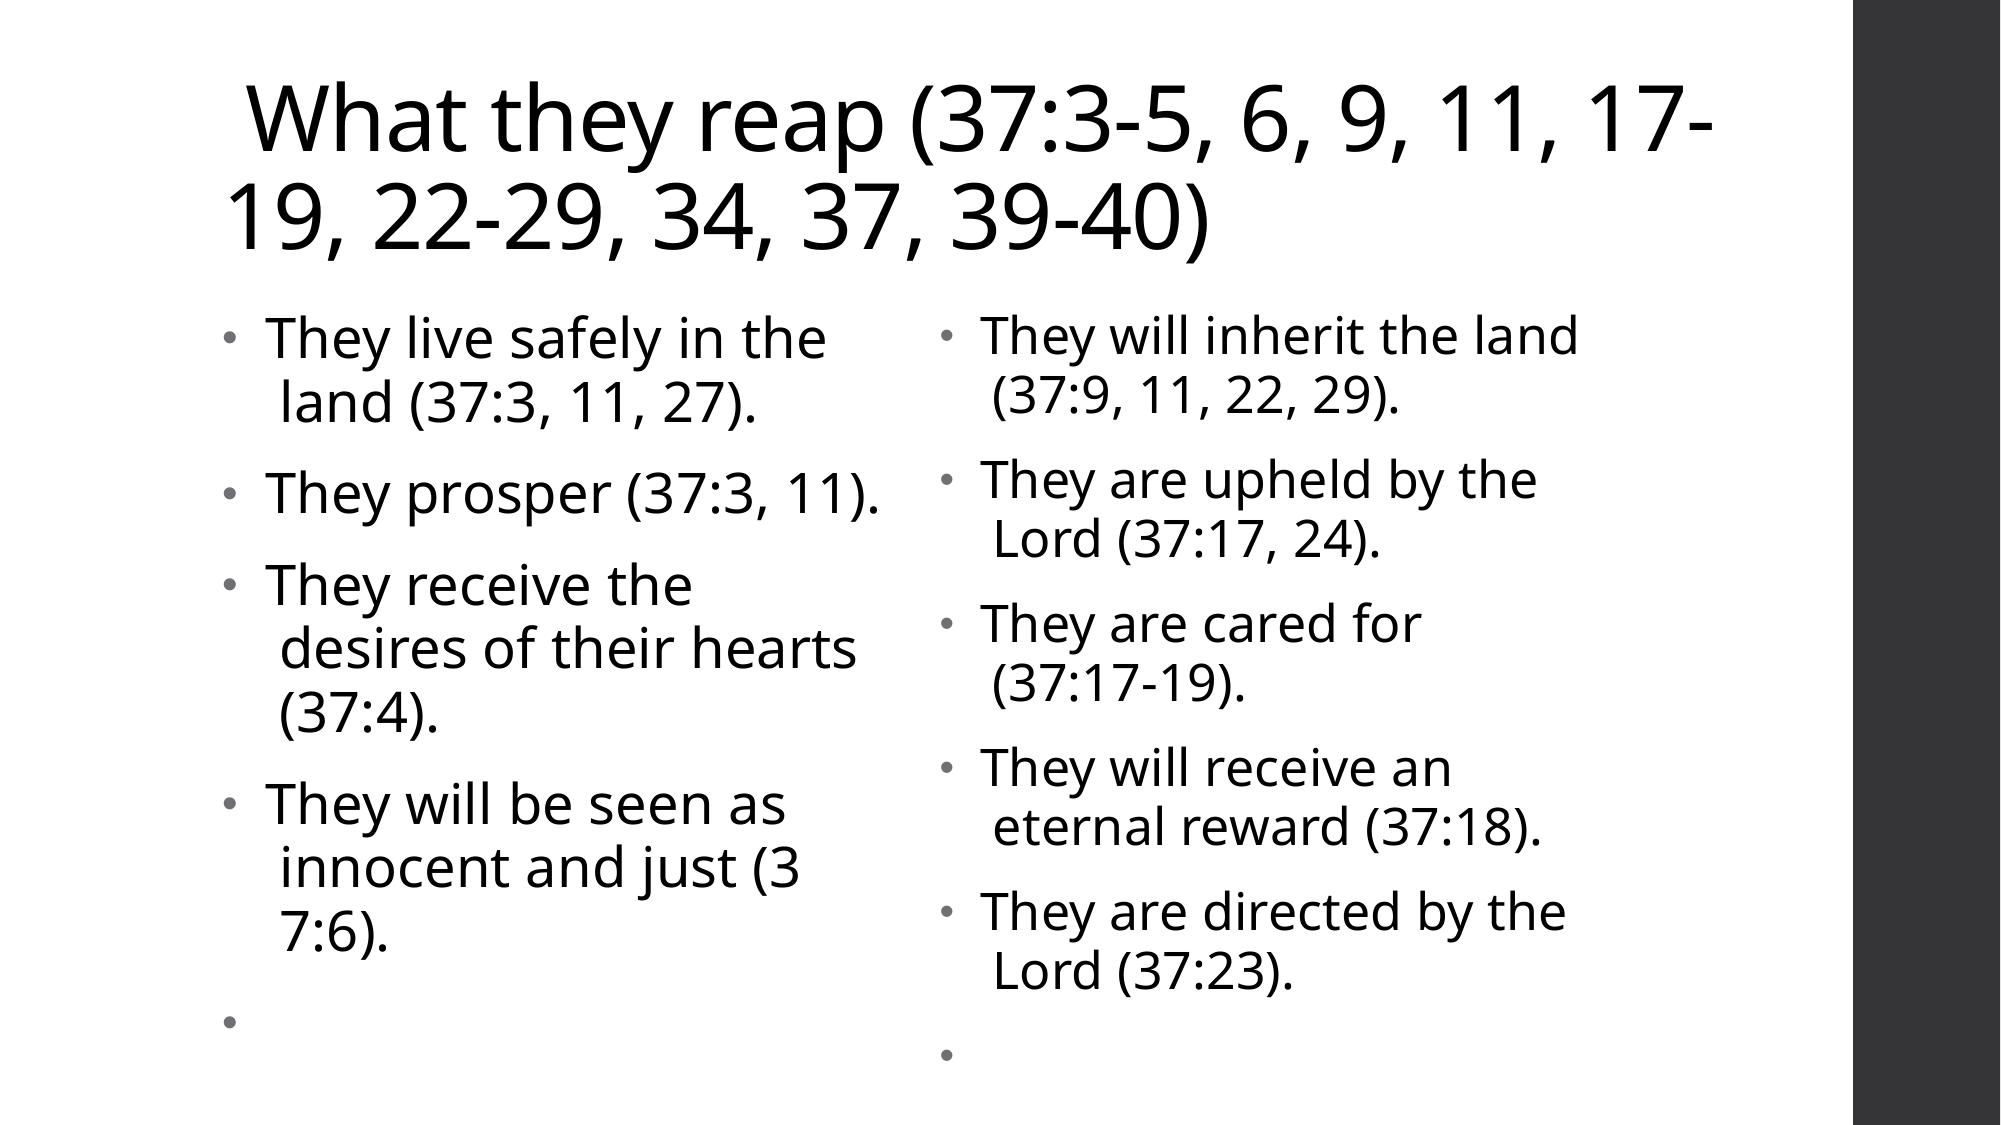

# What they reap (37:3-5, 6, 9, 11, 17-19, 22-29, 34, 37, 39-40)
 They live safely in the land (37:3, 11, 27).
 They prosper (37:3, 11).
 They receive the desires of their hearts (37:4).
 They will be seen as innocent and just (3 7:6).
 They will inherit the land (37:9, 11, 22, 29).
 They are upheld by the Lord (37:17, 24).
 They are cared for (37:17-19).
 They will receive an eternal reward (37:18).
 They are directed by the Lord (37:23).